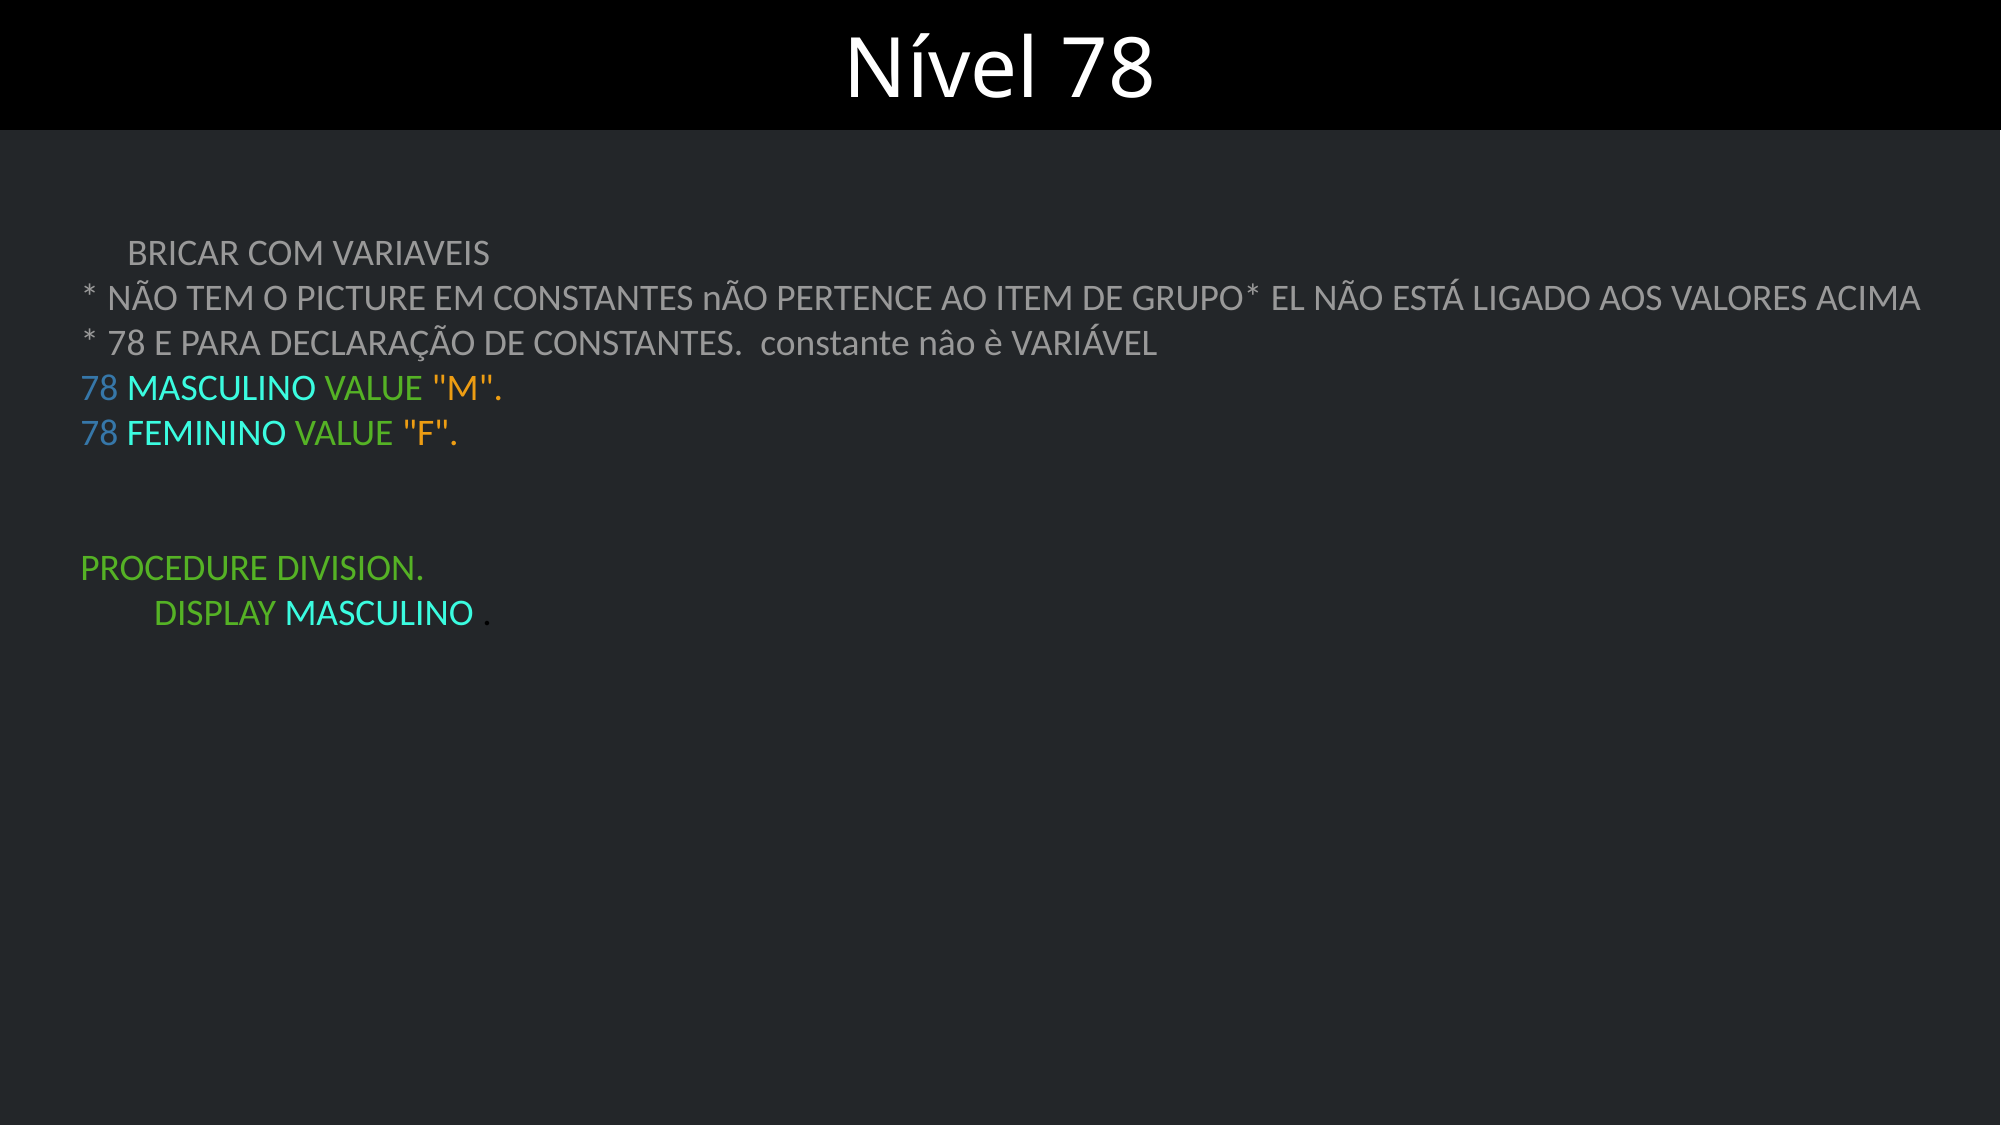

Nível 78
BRICAR COM VARIAVEIS
* NÃO TEM O PICTURE EM CONSTANTES nÃO PERTENCE AO ITEM DE GRUPO* EL NÃO ESTÁ LIGADO AOS VALORES ACIMA
* 78 E PARA DECLARAÇÃO DE CONSTANTES. constante nâo è VARIÁVEL
78 MASCULINO VALUE "M".
78 FEMININO VALUE "F".
PROCEDURE DIVISION.
	DISPLAY MASCULINO .